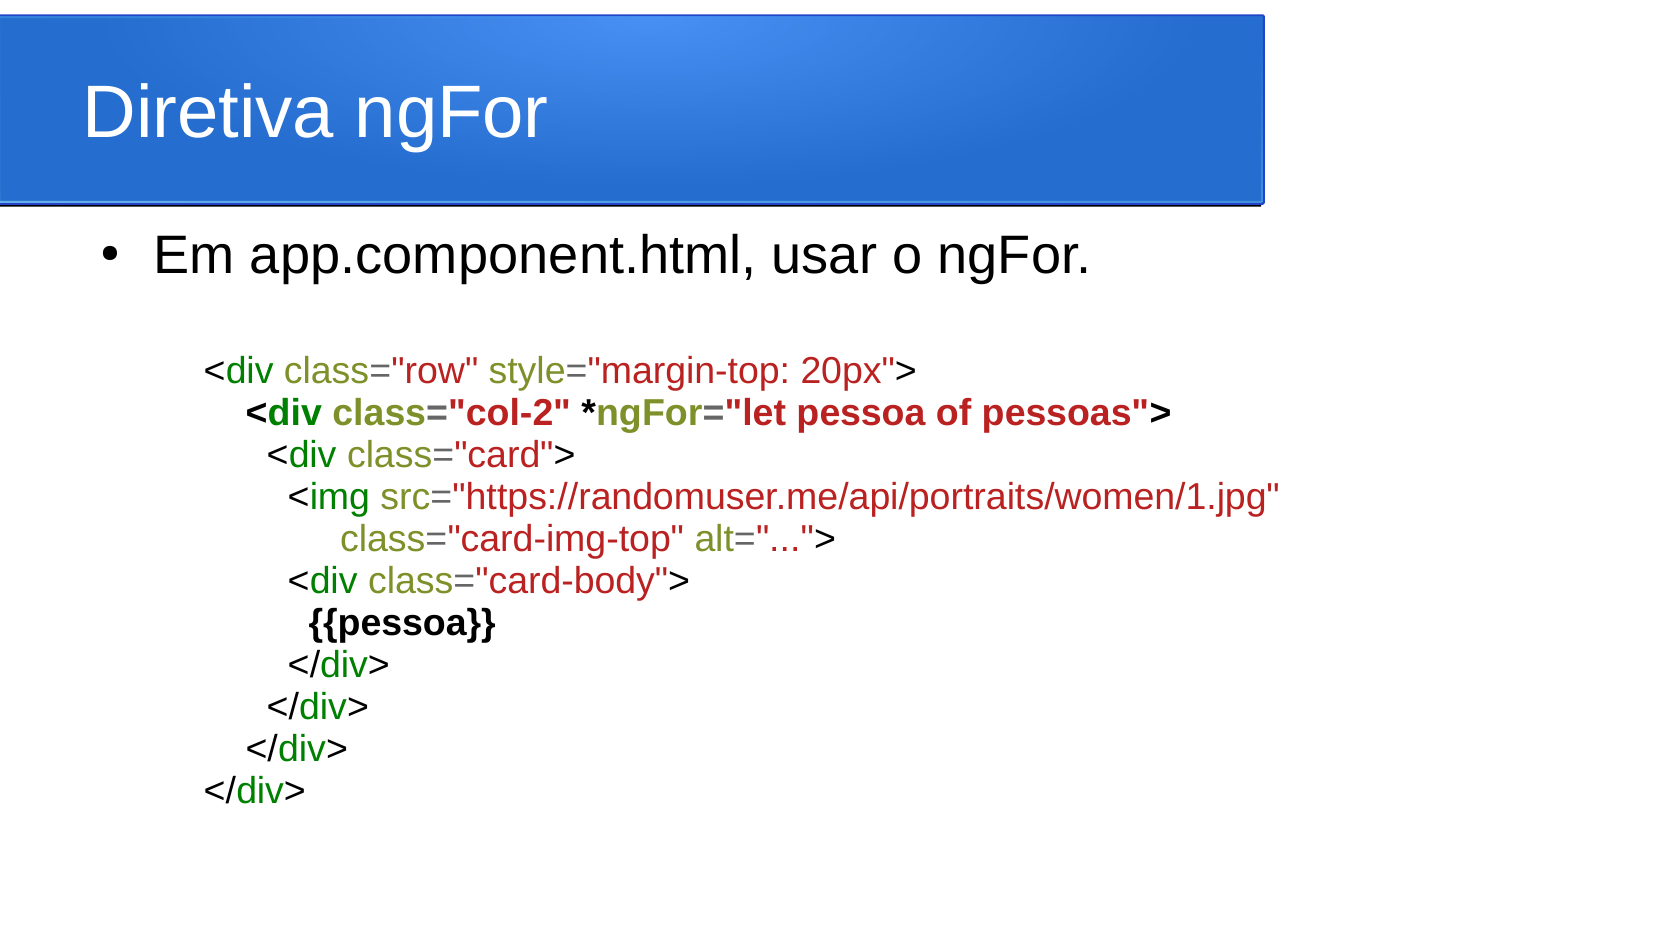

# Diretiva ngFor
Em app.component.html, usar o ngFor.
<div class="row" style="margin-top: 20px">
 <div class="col-2" *ngFor="let pessoa of pessoas">
 <div class="card">
 <img src="https://randomuser.me/api/portraits/women/1.jpg"
 class="card-img-top" alt="...">
 <div class="card-body">
 {{pessoa}}
 </div>
 </div>
 </div>
</div>